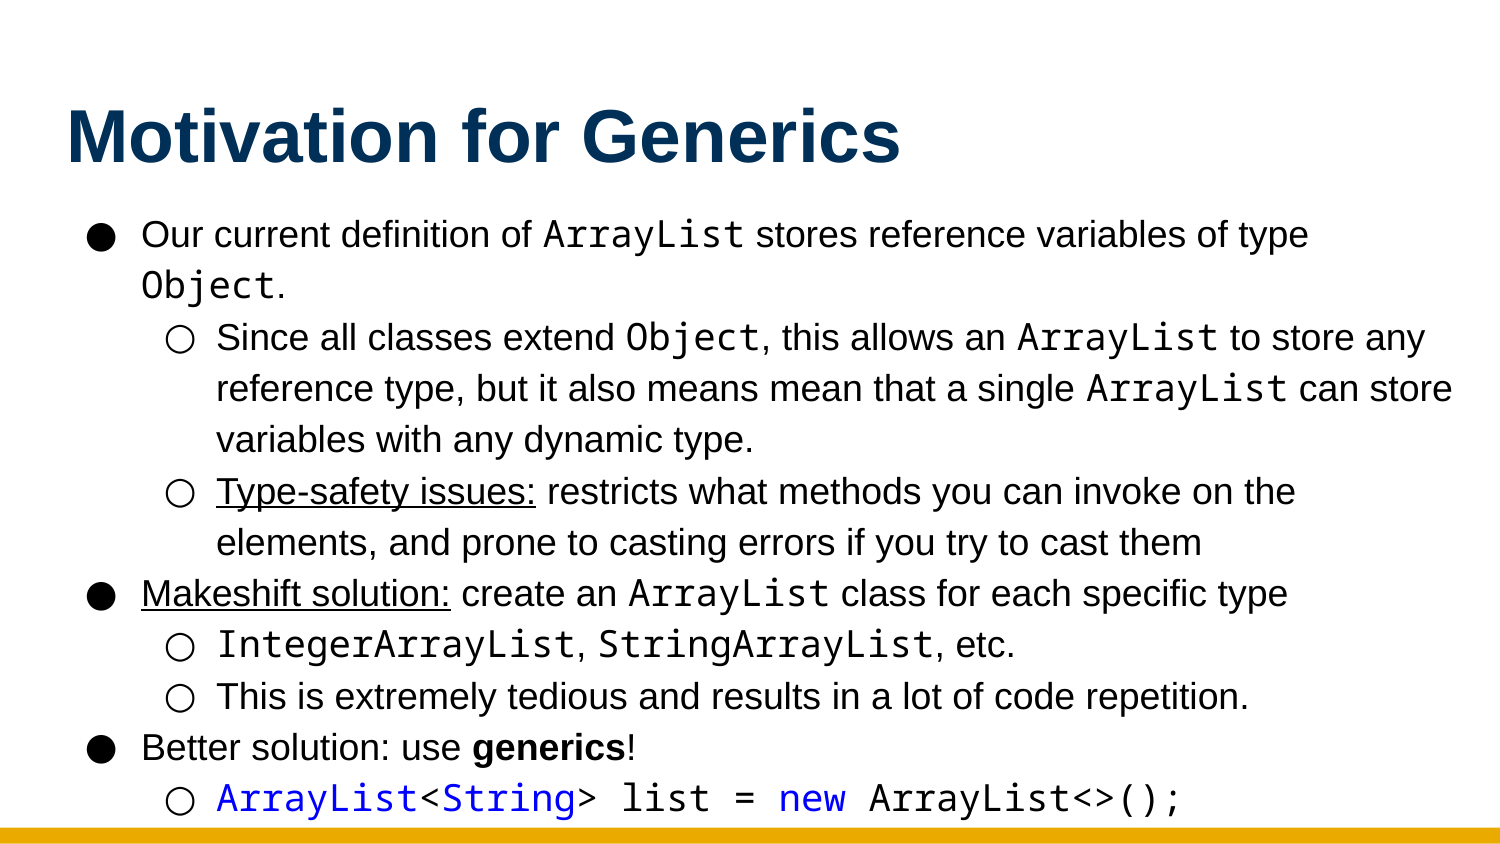

# Motivation for Generics
Our current definition of ArrayList stores reference variables of type Object.
Since all classes extend Object, this allows an ArrayList to store any reference type, but it also means mean that a single ArrayList can store variables with any dynamic type.
Type-safety issues: restricts what methods you can invoke on the elements, and prone to casting errors if you try to cast them
Makeshift solution: create an ArrayList class for each specific type
IntegerArrayList, StringArrayList, etc.
This is extremely tedious and results in a lot of code repetition.
Better solution: use generics!
ArrayList<String> list = new ArrayList<>();